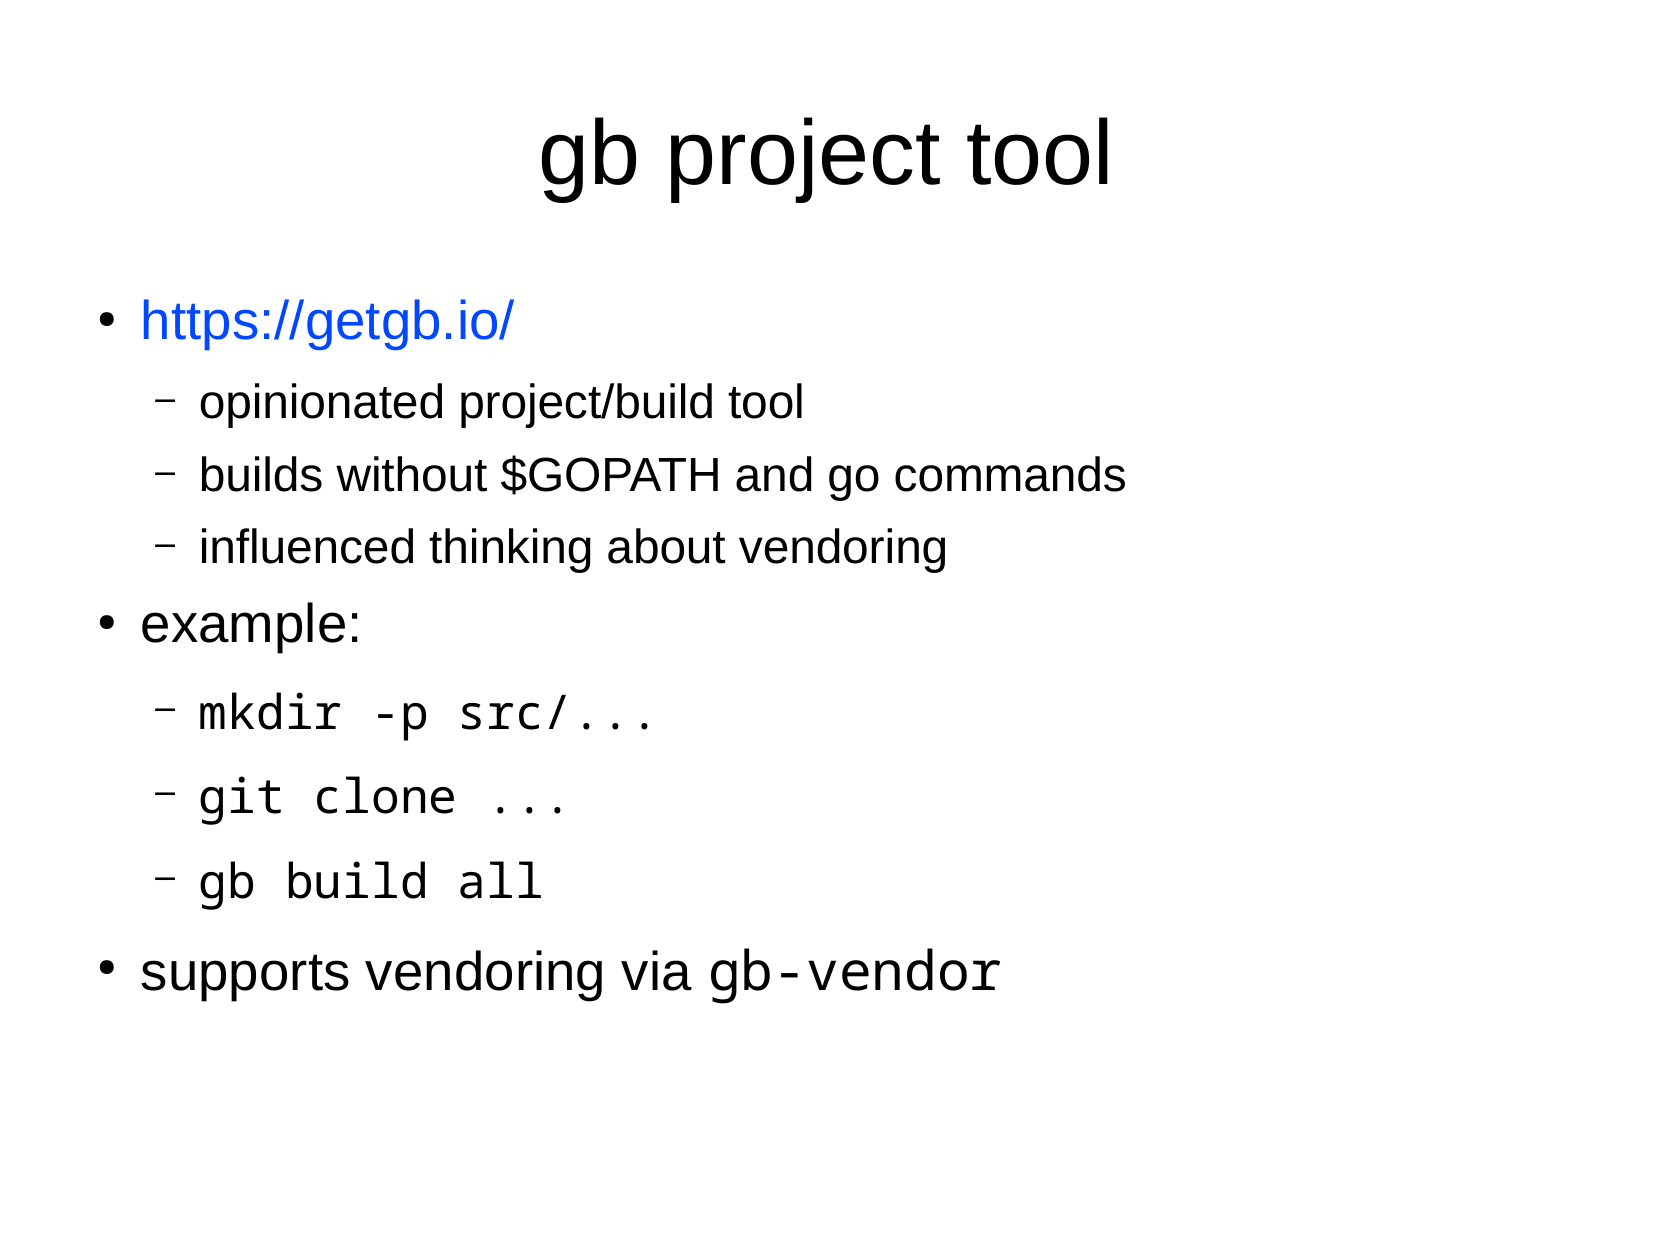

# gb project tool
https://getgb.io/
opinionated project/build tool
builds without $GOPATH and go commands
influenced thinking about vendoring
example:
mkdir -p src/...
git clone ...
gb build all
supports vendoring via gb-vendor